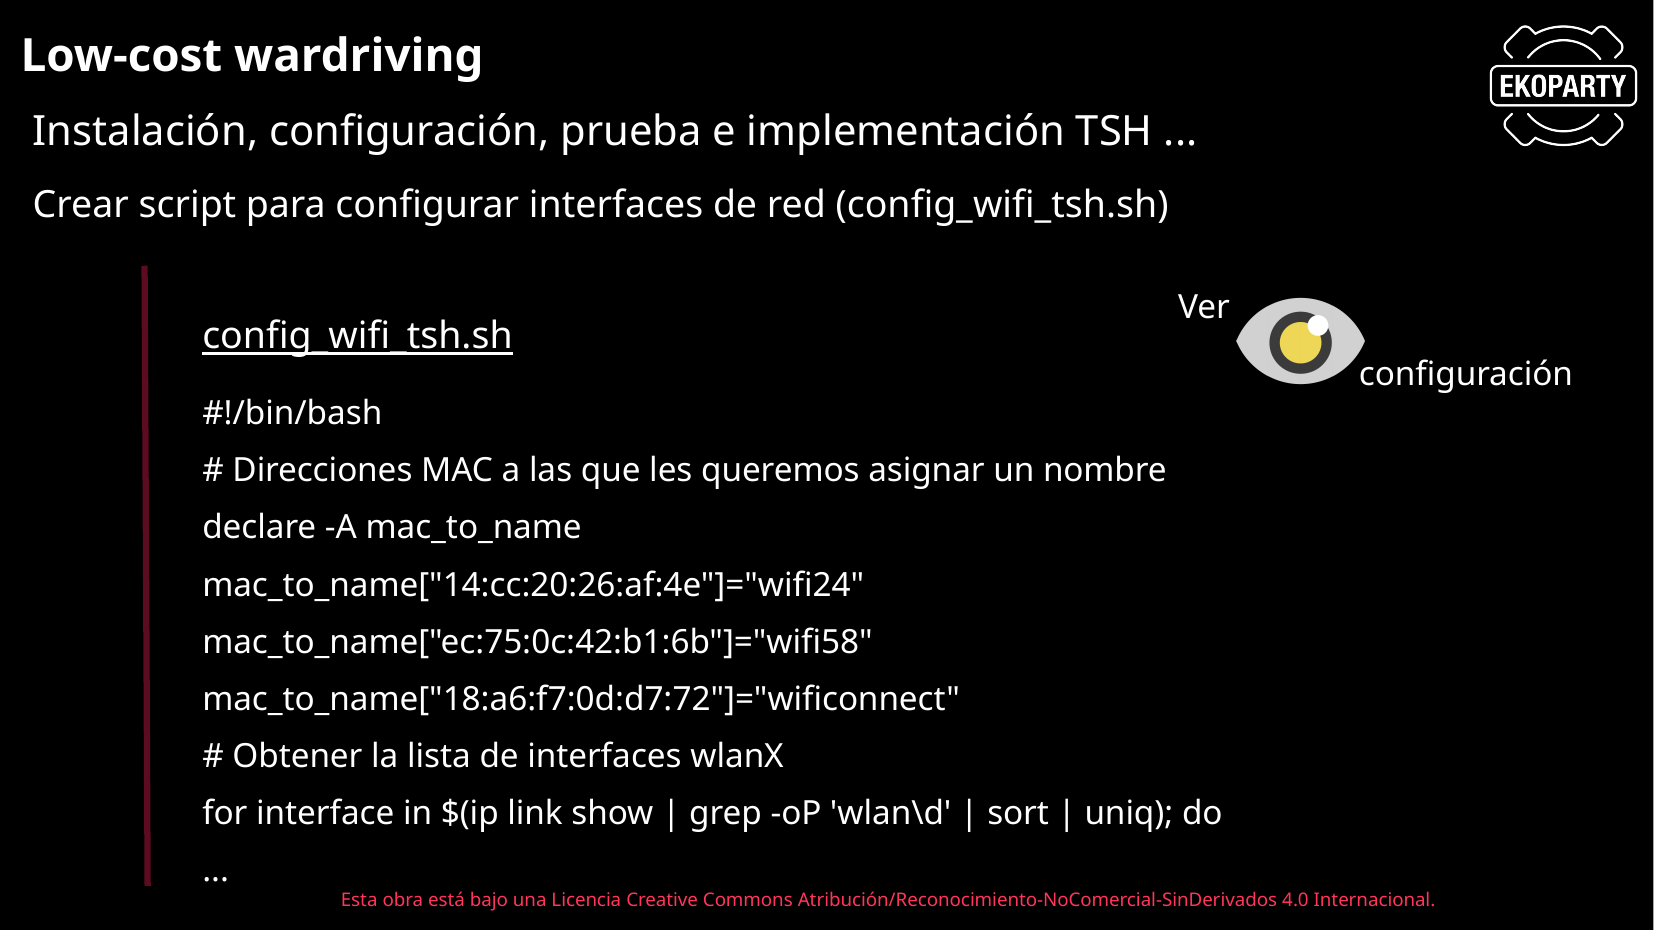

Low-cost wardriving
Instalación, configuración, prueba e implementación TSH ...
Crear script para configurar interfaces de red (config_wifi_tsh.sh)
Ver
config_wifi_tsh.sh
#!/bin/bash
# Direcciones MAC a las que les queremos asignar un nombre
declare -A mac_to_name
mac_to_name["14:cc:20:26:af:4e"]="wifi24"
mac_to_name["ec:75:0c:42:b1:6b"]="wifi58"
mac_to_name["18:a6:f7:0d:d7:72"]="wificonnect"
# Obtener la lista de interfaces wlanX
for interface in $(ip link show | grep -oP 'wlan\d' | sort | uniq); do
...
configuración
Esta obra está bajo una Licencia Creative Commons Atribución/Reconocimiento-NoComercial-SinDerivados 4.0 Internacional.